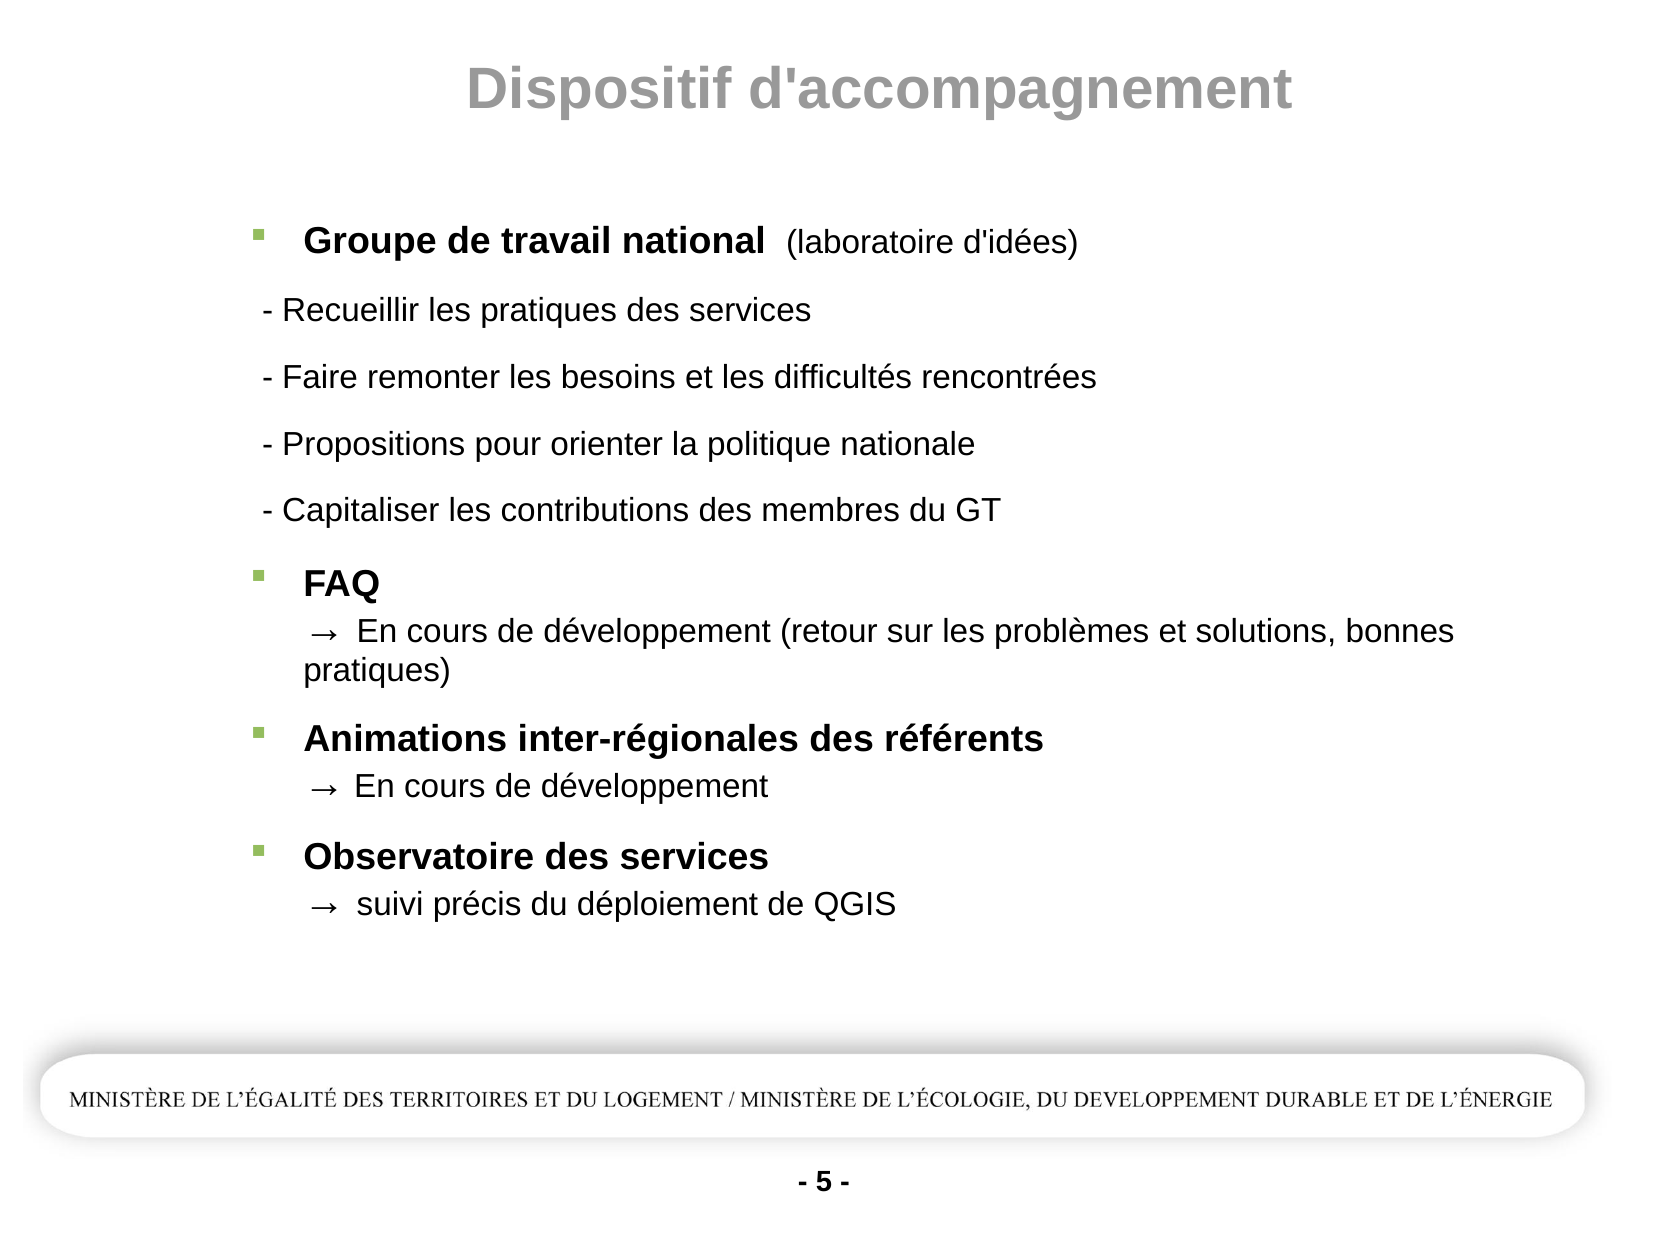

Dispositif d'accompagnement
Groupe de travail national (laboratoire d'idées)
- Recueillir les pratiques des services
- Faire remonter les besoins et les difficultés rencontrées
- Propositions pour orienter la politique nationale
- Capitaliser les contributions des membres du GT
FAQ
→ En cours de développement (retour sur les problèmes et solutions, bonnes pratiques)
Animations inter-régionales des référents
→ En cours de développement
Observatoire des services
→ suivi précis du déploiement de QGIS